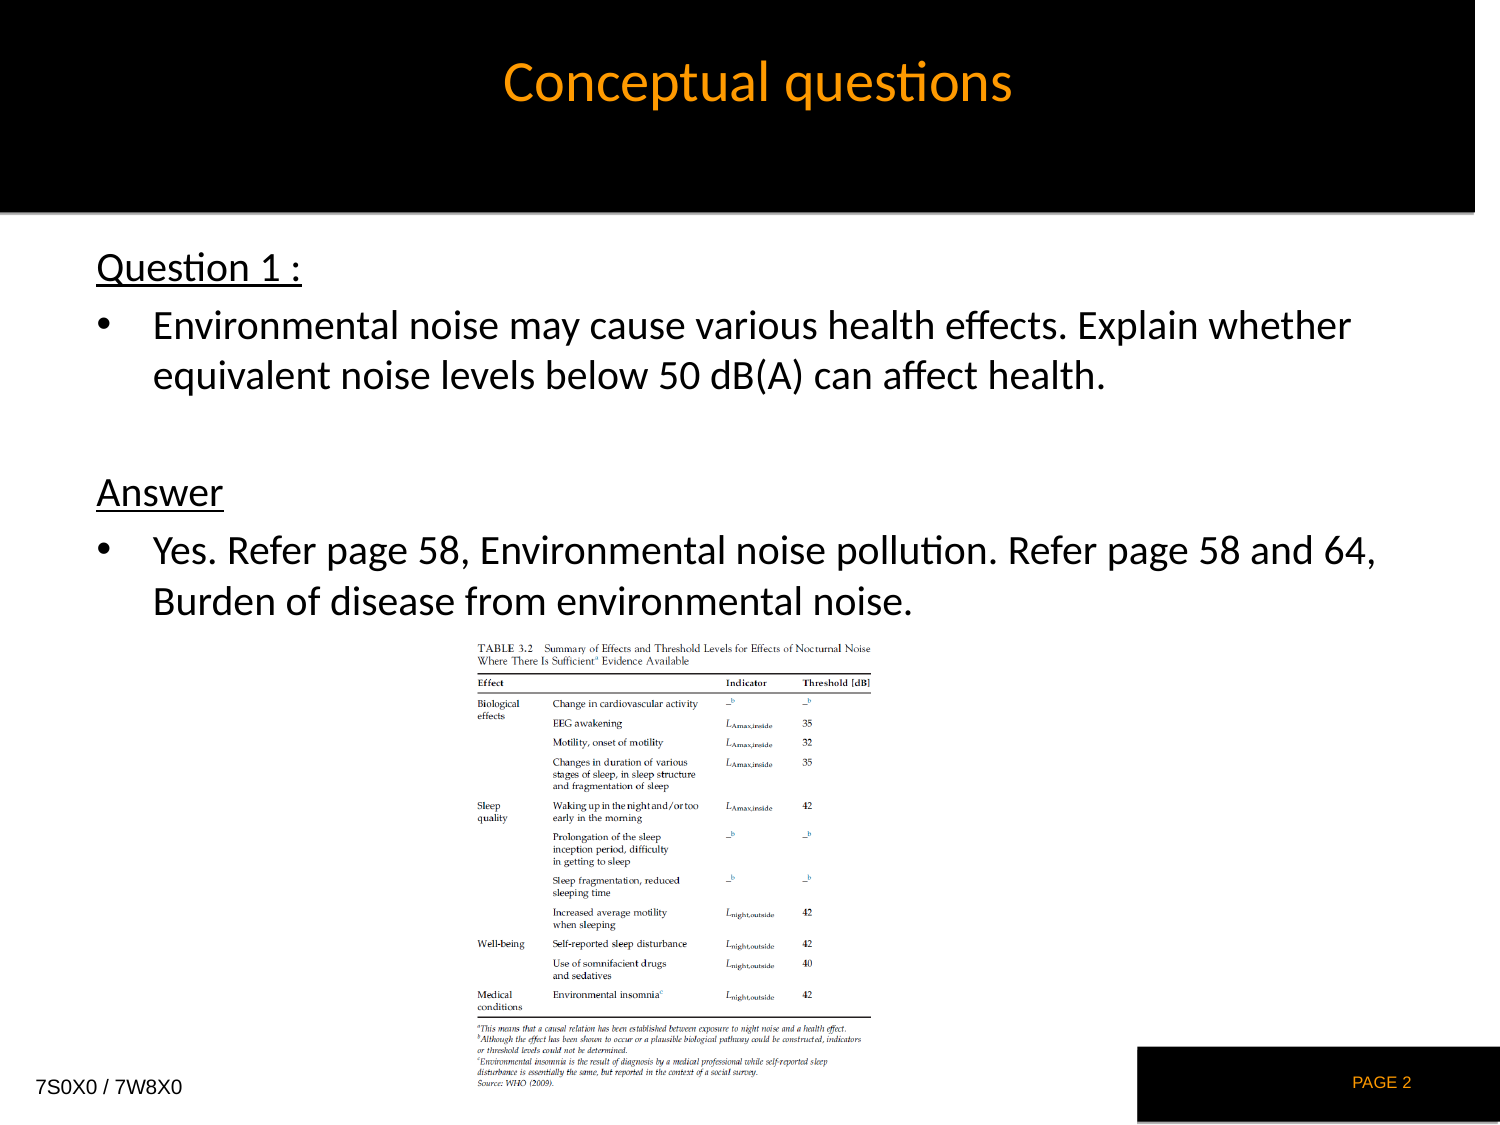

# Conceptual questions
Question 1 :
Environmental noise may cause various health effects. Explain whether equivalent noise levels below 50 dB(A) can affect health.
Answer
Yes. Refer page 58, Environmental noise pollution. Refer page 58 and 64, Burden of disease from environmental noise.
PAGE 2
7S0X0 / 7W8X0
2017/02/09
PAGE